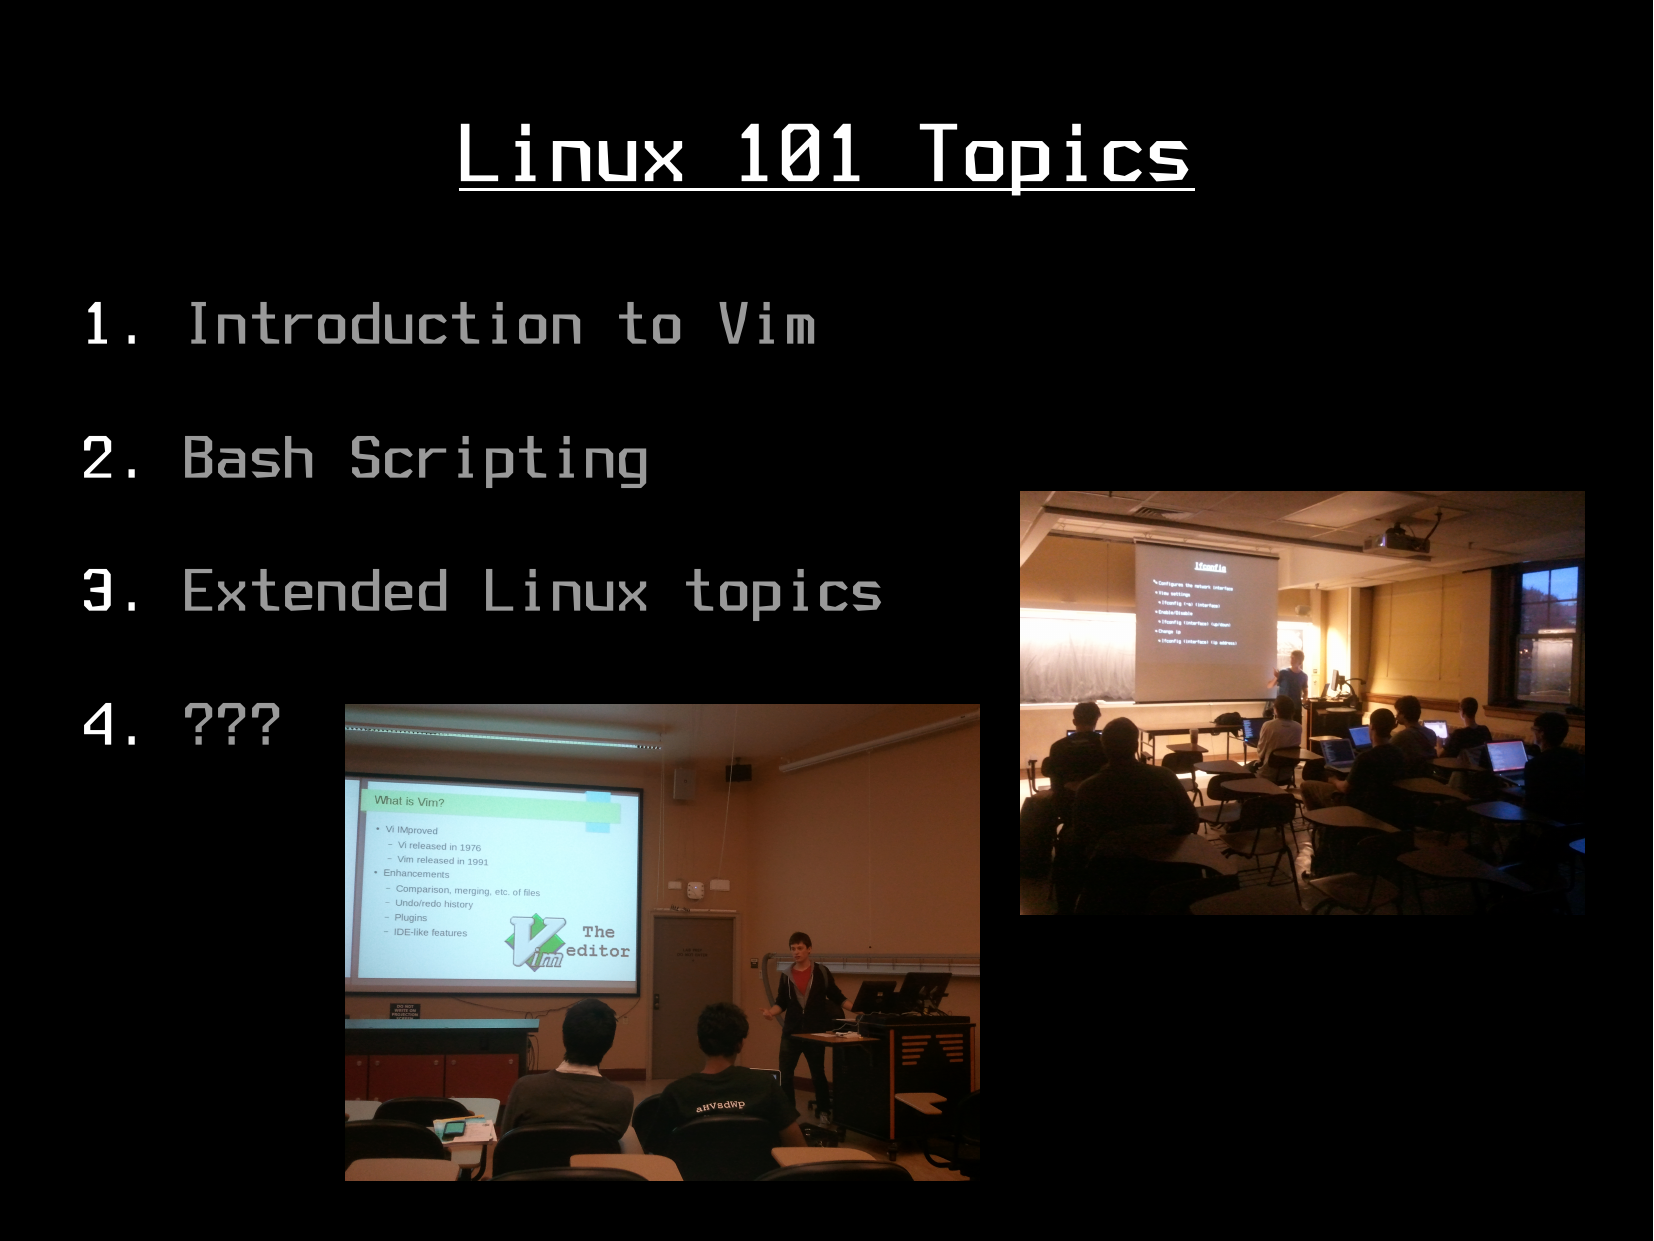

# Linux 101 Topics
 Introduction to Vim
 Bash Scripting
 Extended Linux topics
 ???